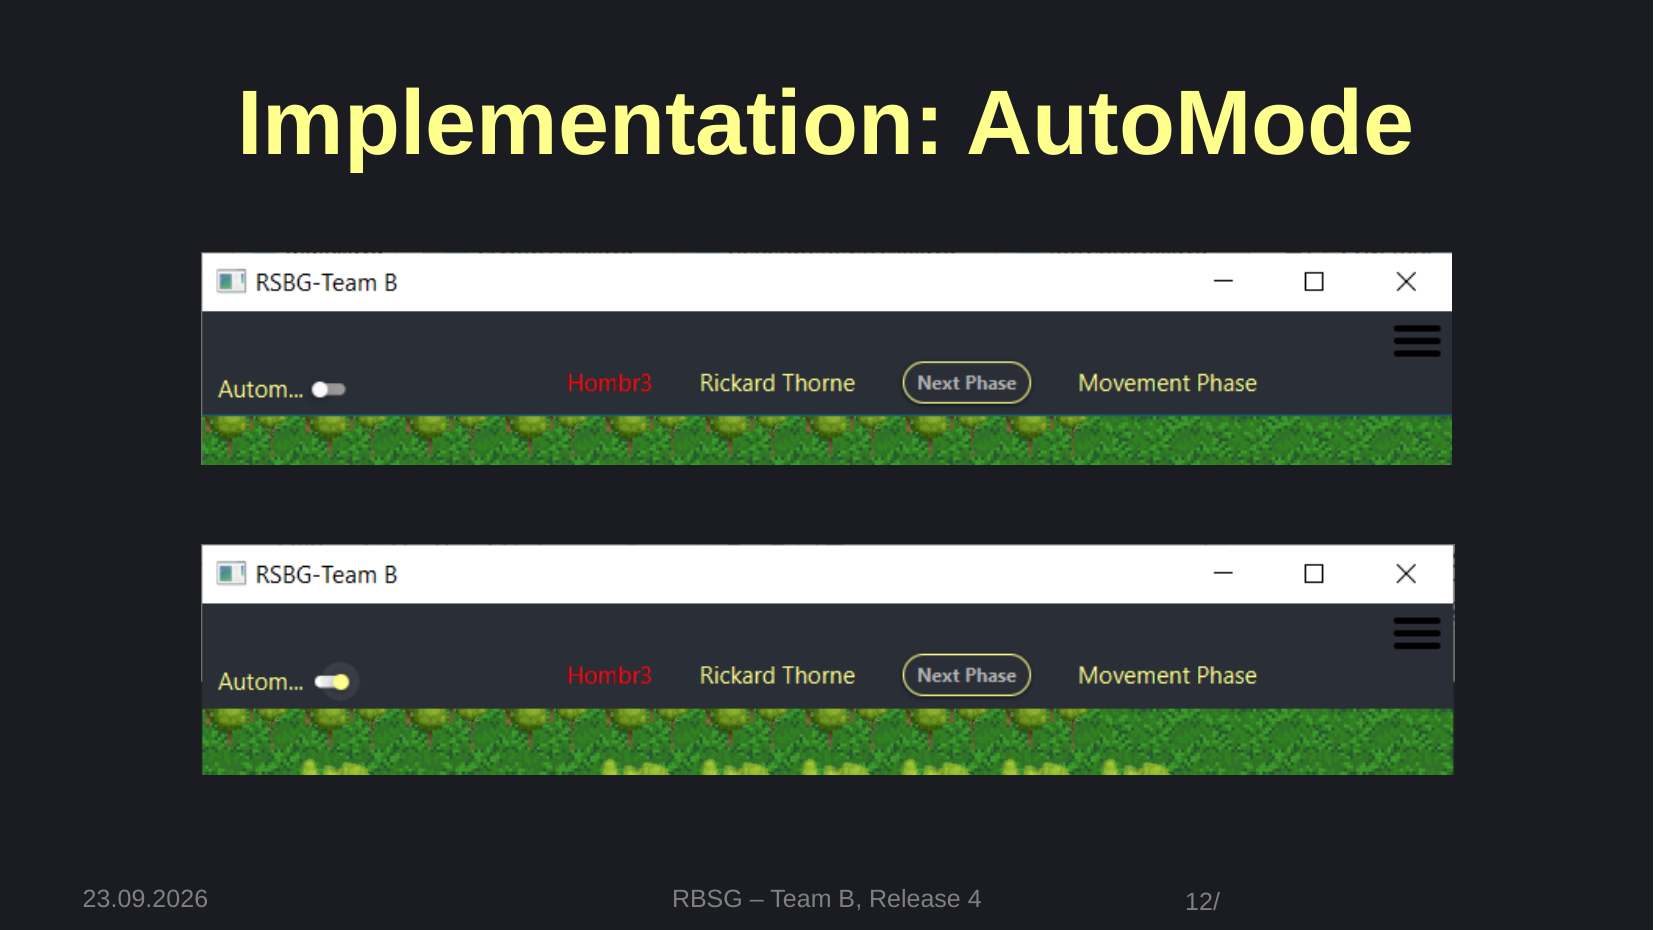

# Implementation: AutoMode
RBSG – Team B, Release 4
1/